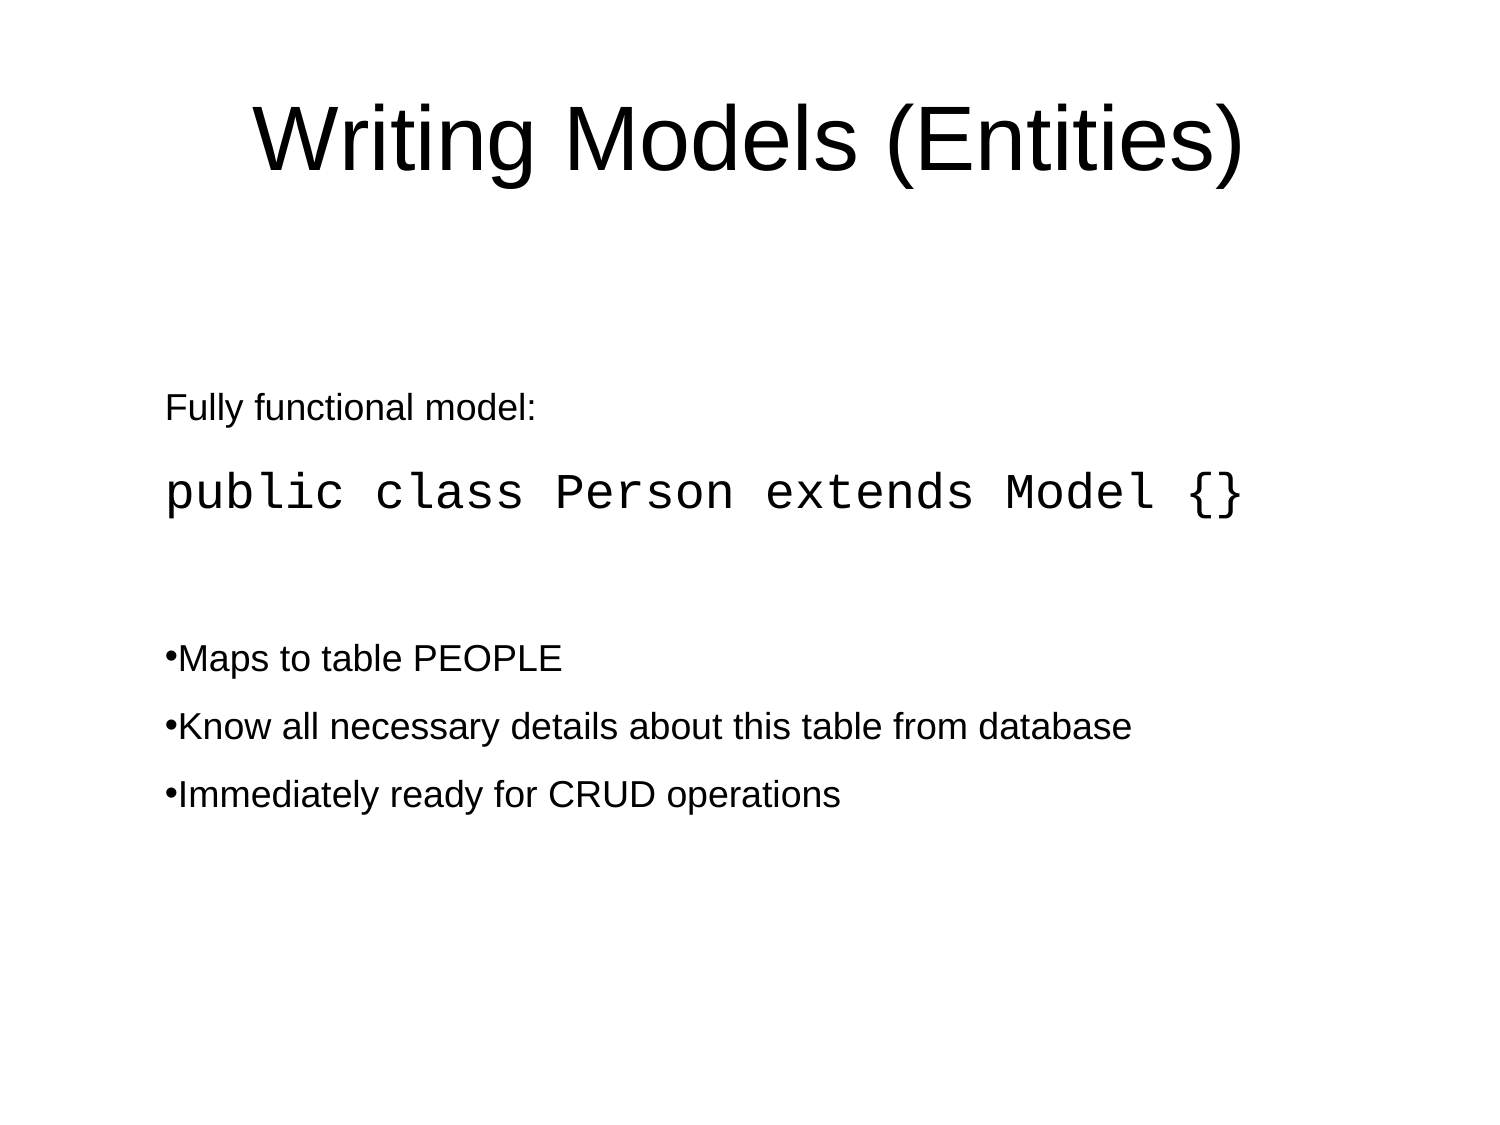

# Writing Models (Entities)
Fully functional model:
public class Person extends Model {}
Maps to table PEOPLE
Know all necessary details about this table from database
Immediately ready for CRUD operations